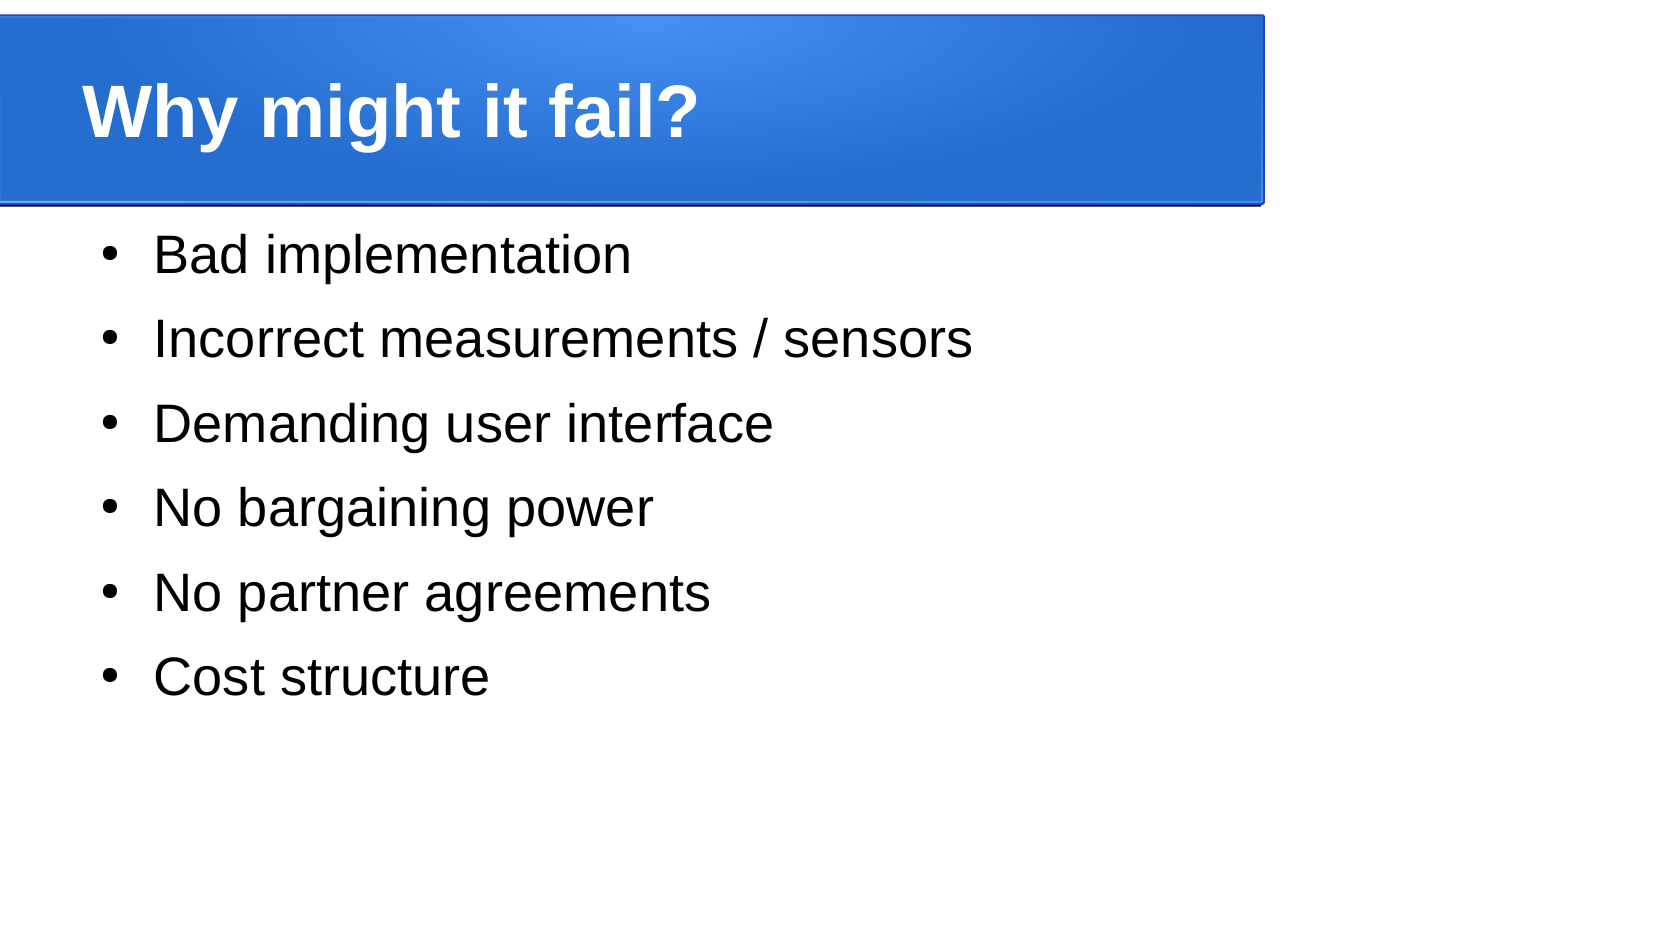

# Why might it fail?
Bad implementation
Incorrect measurements / sensors
Demanding user interface
No bargaining power
No partner agreements
Cost structure